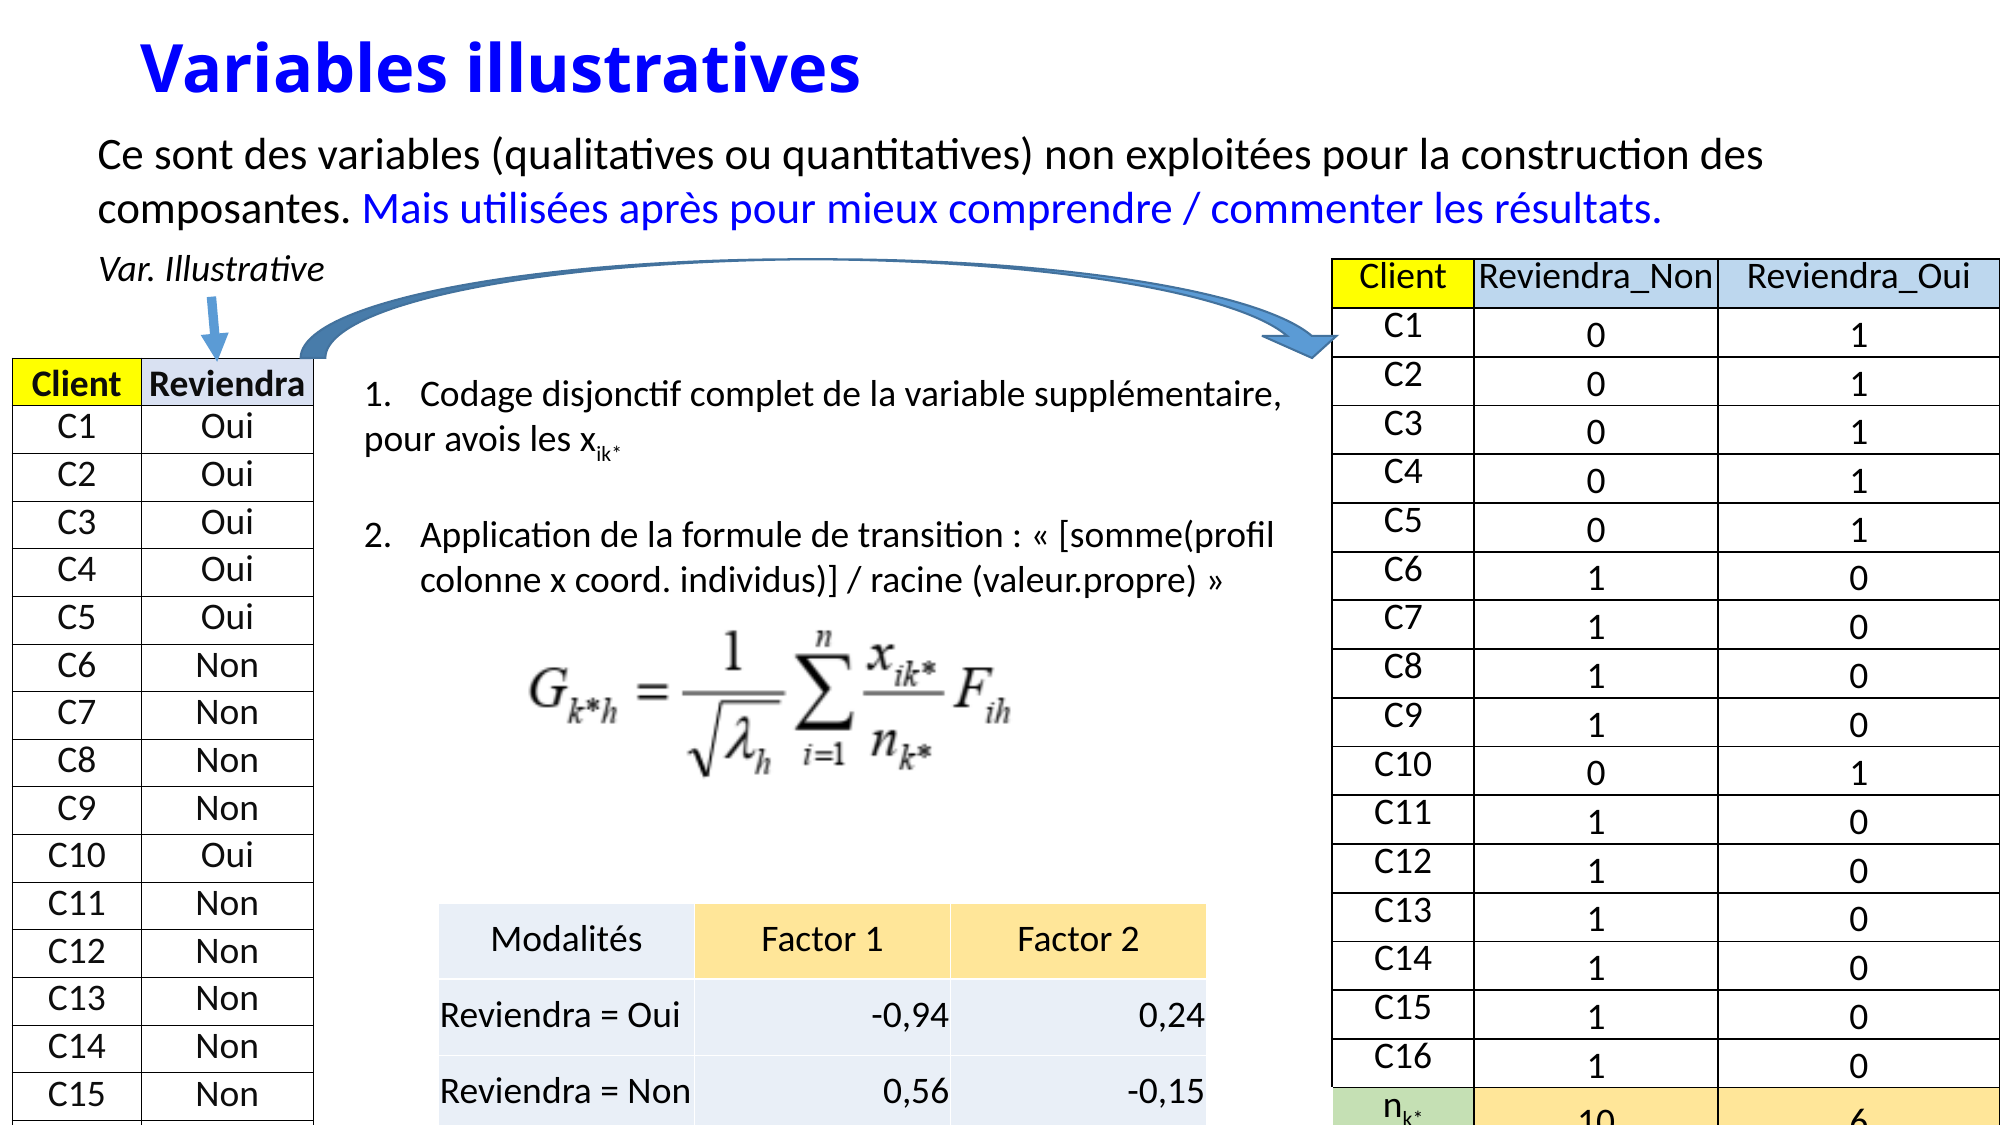

# Variables illustratives
Ce sont des variables (qualitatives ou quantitatives) non exploitées pour la construction des composantes. Mais utilisées après pour mieux comprendre / commenter les résultats.
Var. Illustrative
| Client | Reviendra\_Non | Reviendra\_Oui |
| --- | --- | --- |
| C1 | 0 | 1 |
| C2 | 0 | 1 |
| C3 | 0 | 1 |
| C4 | 0 | 1 |
| C5 | 0 | 1 |
| C6 | 1 | 0 |
| C7 | 1 | 0 |
| C8 | 1 | 0 |
| C9 | 1 | 0 |
| C10 | 0 | 1 |
| C11 | 1 | 0 |
| C12 | 1 | 0 |
| C13 | 1 | 0 |
| C14 | 1 | 0 |
| C15 | 1 | 0 |
| C16 | 1 | 0 |
| nk\* | 10 | 6 |
| Client | Reviendra |
| --- | --- |
| C1 | Oui |
| C2 | Oui |
| C3 | Oui |
| C4 | Oui |
| C5 | Oui |
| C6 | Non |
| C7 | Non |
| C8 | Non |
| C9 | Non |
| C10 | Oui |
| C11 | Non |
| C12 | Non |
| C13 | Non |
| C14 | Non |
| C15 | Non |
| C16 | Non |
Codage disjonctif complet de la variable supplémentaire,
pour avois les xik*
Application de la formule de transition : « [somme(profil colonne x coord. individus)] / racine (valeur.propre) »
| Modalités | Factor 1 | Factor 2 |
| --- | --- | --- |
| Reviendra = Oui | -0,94 | 0,24 |
| Reviendra = Non | 0,56 | -0,15 |